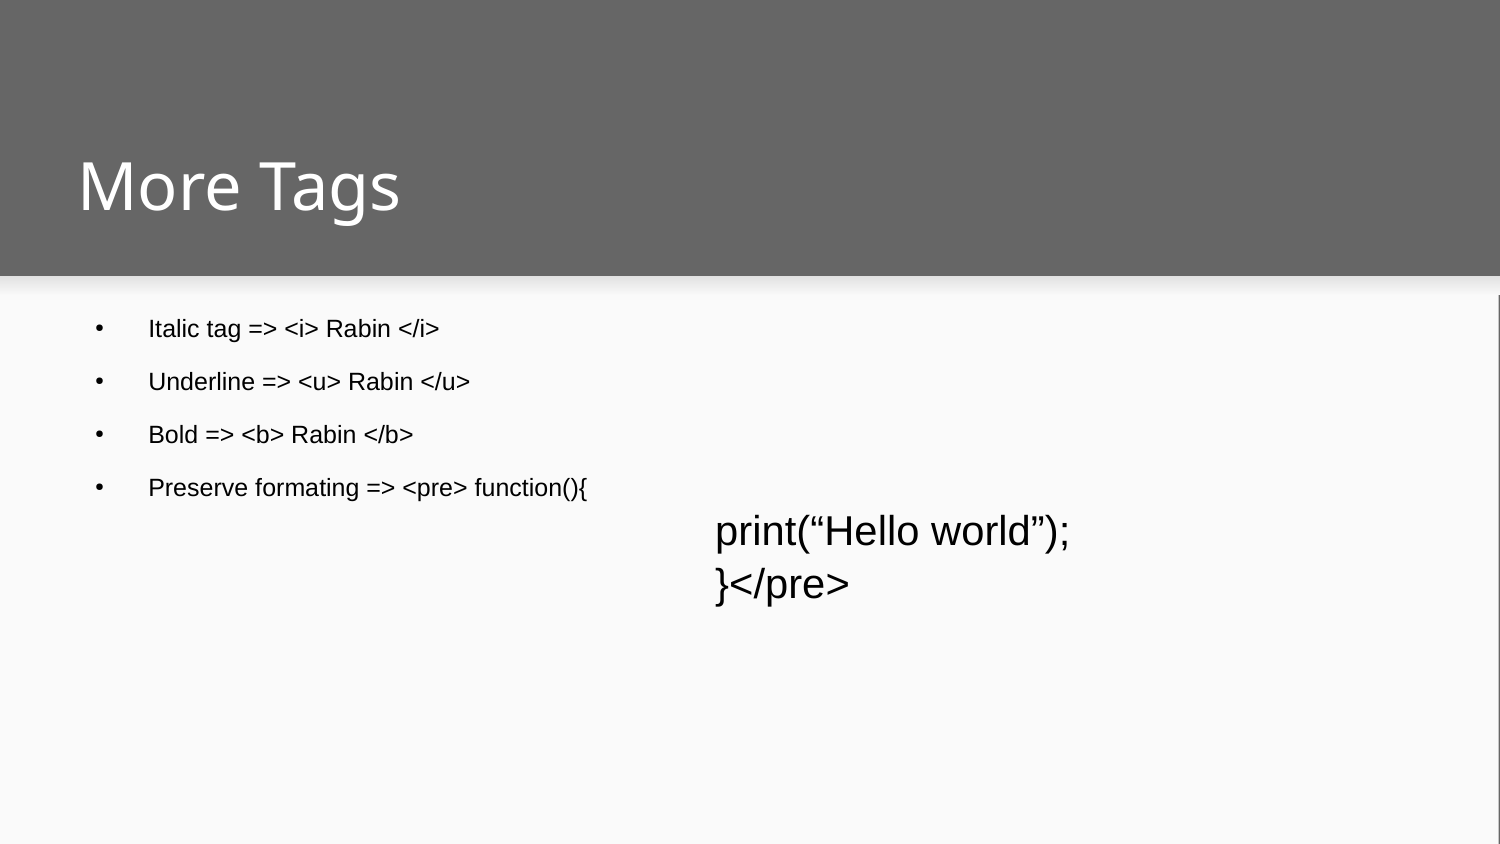

# More Tags
Italic tag => <i> Rabin </i>
Underline => <u> Rabin </u>
Bold => <b> Rabin </b>
Preserve formating => <pre> function(){
print(“Hello world”);
}</pre>